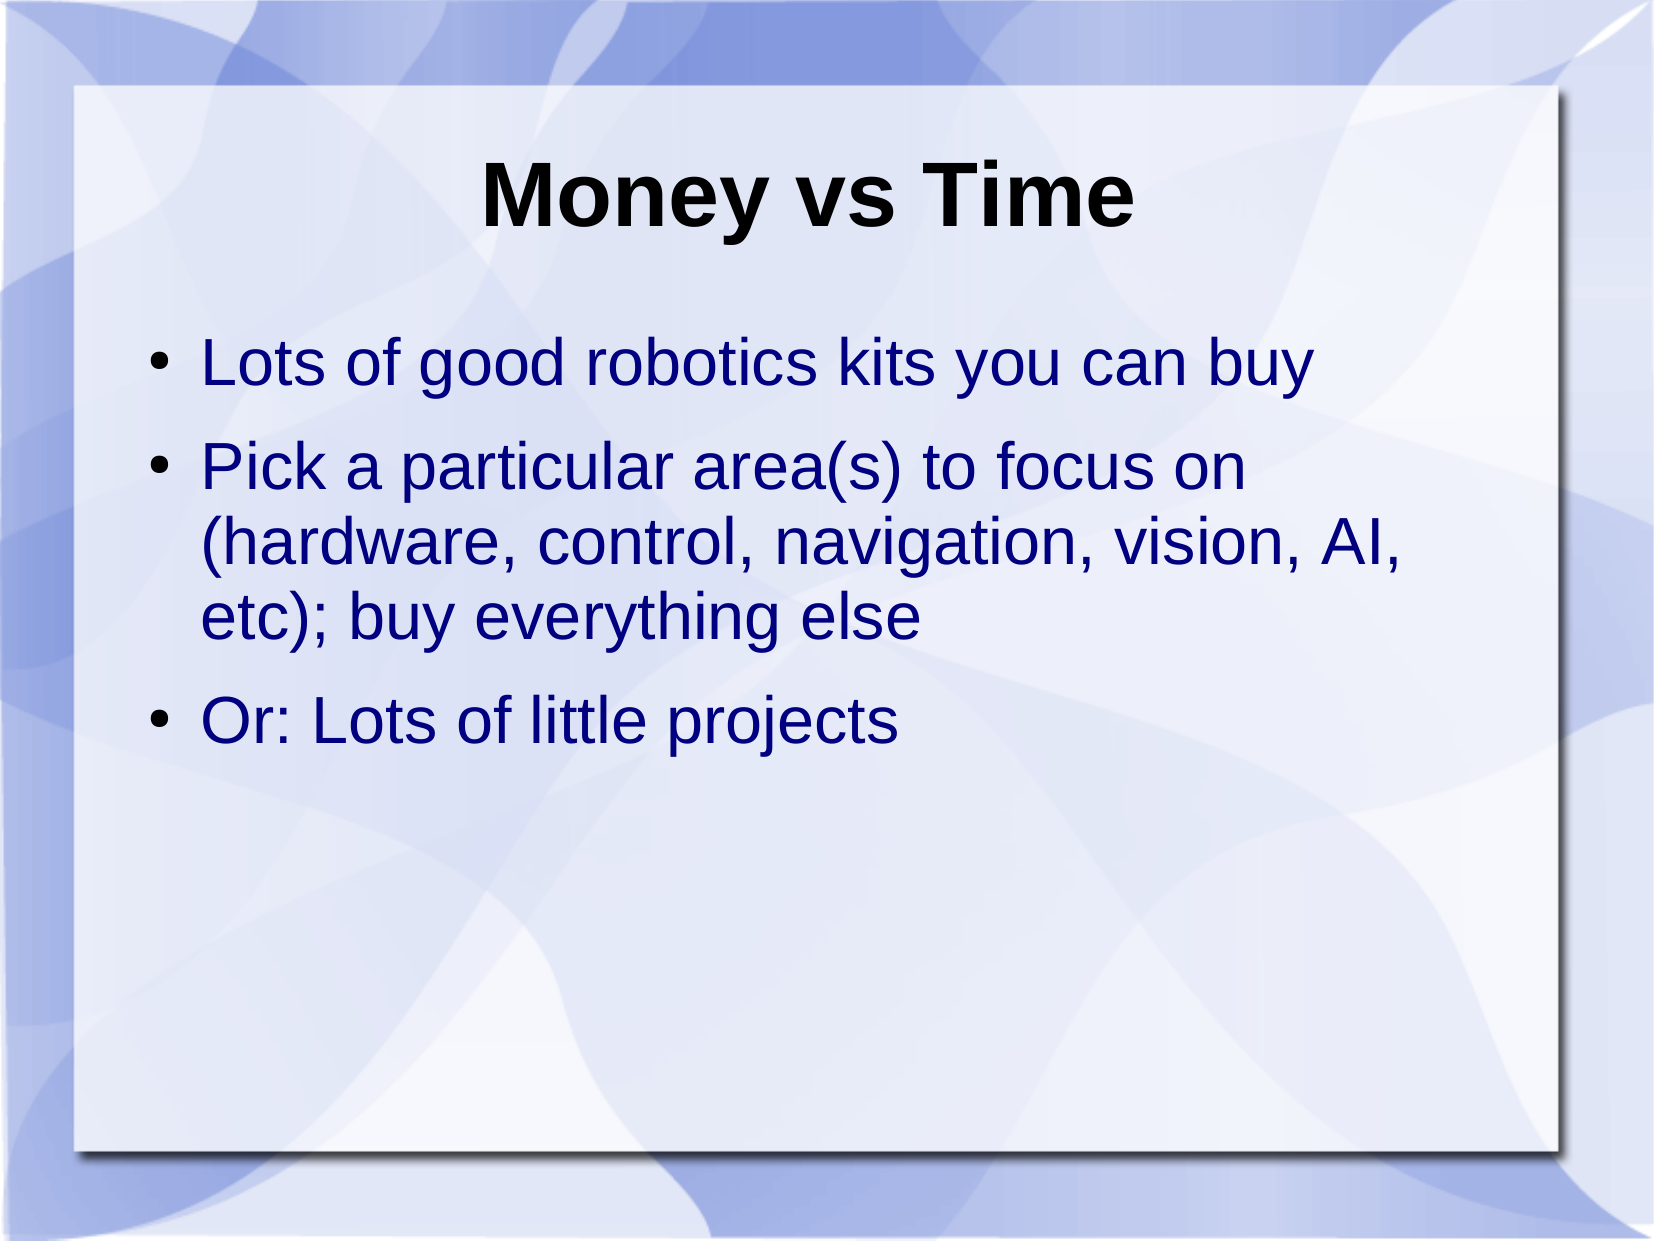

# Money vs Time
Lots of good robotics kits you can buy
Pick a particular area(s) to focus on (hardware, control, navigation, vision, AI, etc); buy everything else
Or: Lots of little projects